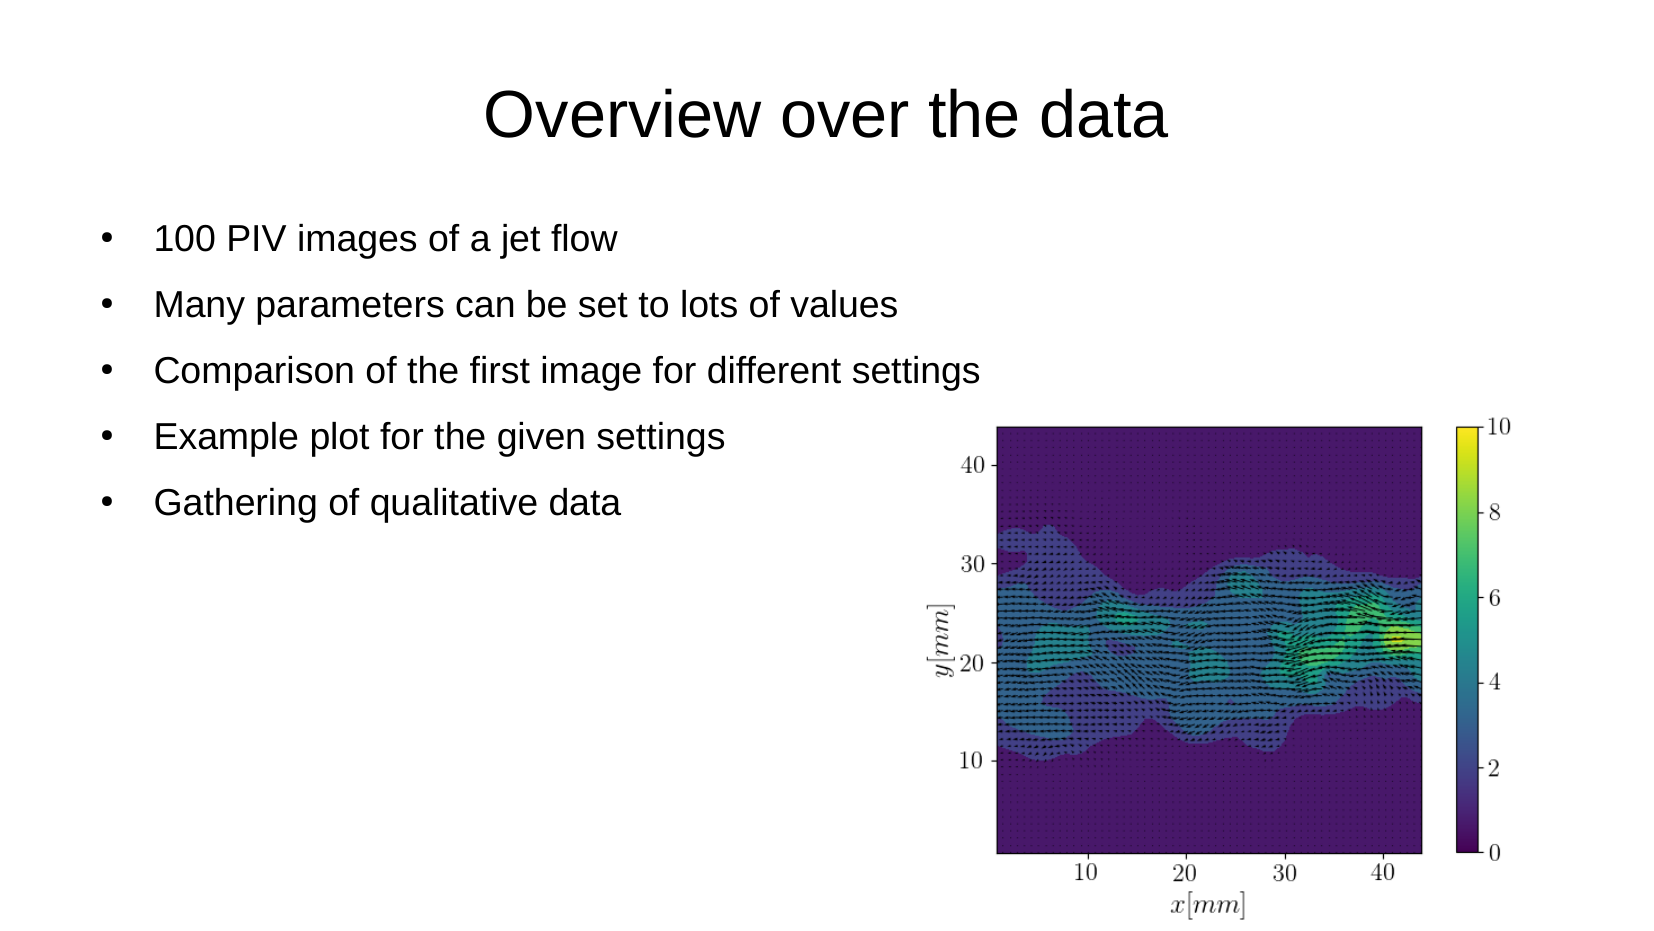

# Overview over the data
100 PIV images of a jet flow
Many parameters can be set to lots of values
Comparison of the first image for different settings
Example plot for the given settings
Gathering of qualitative data